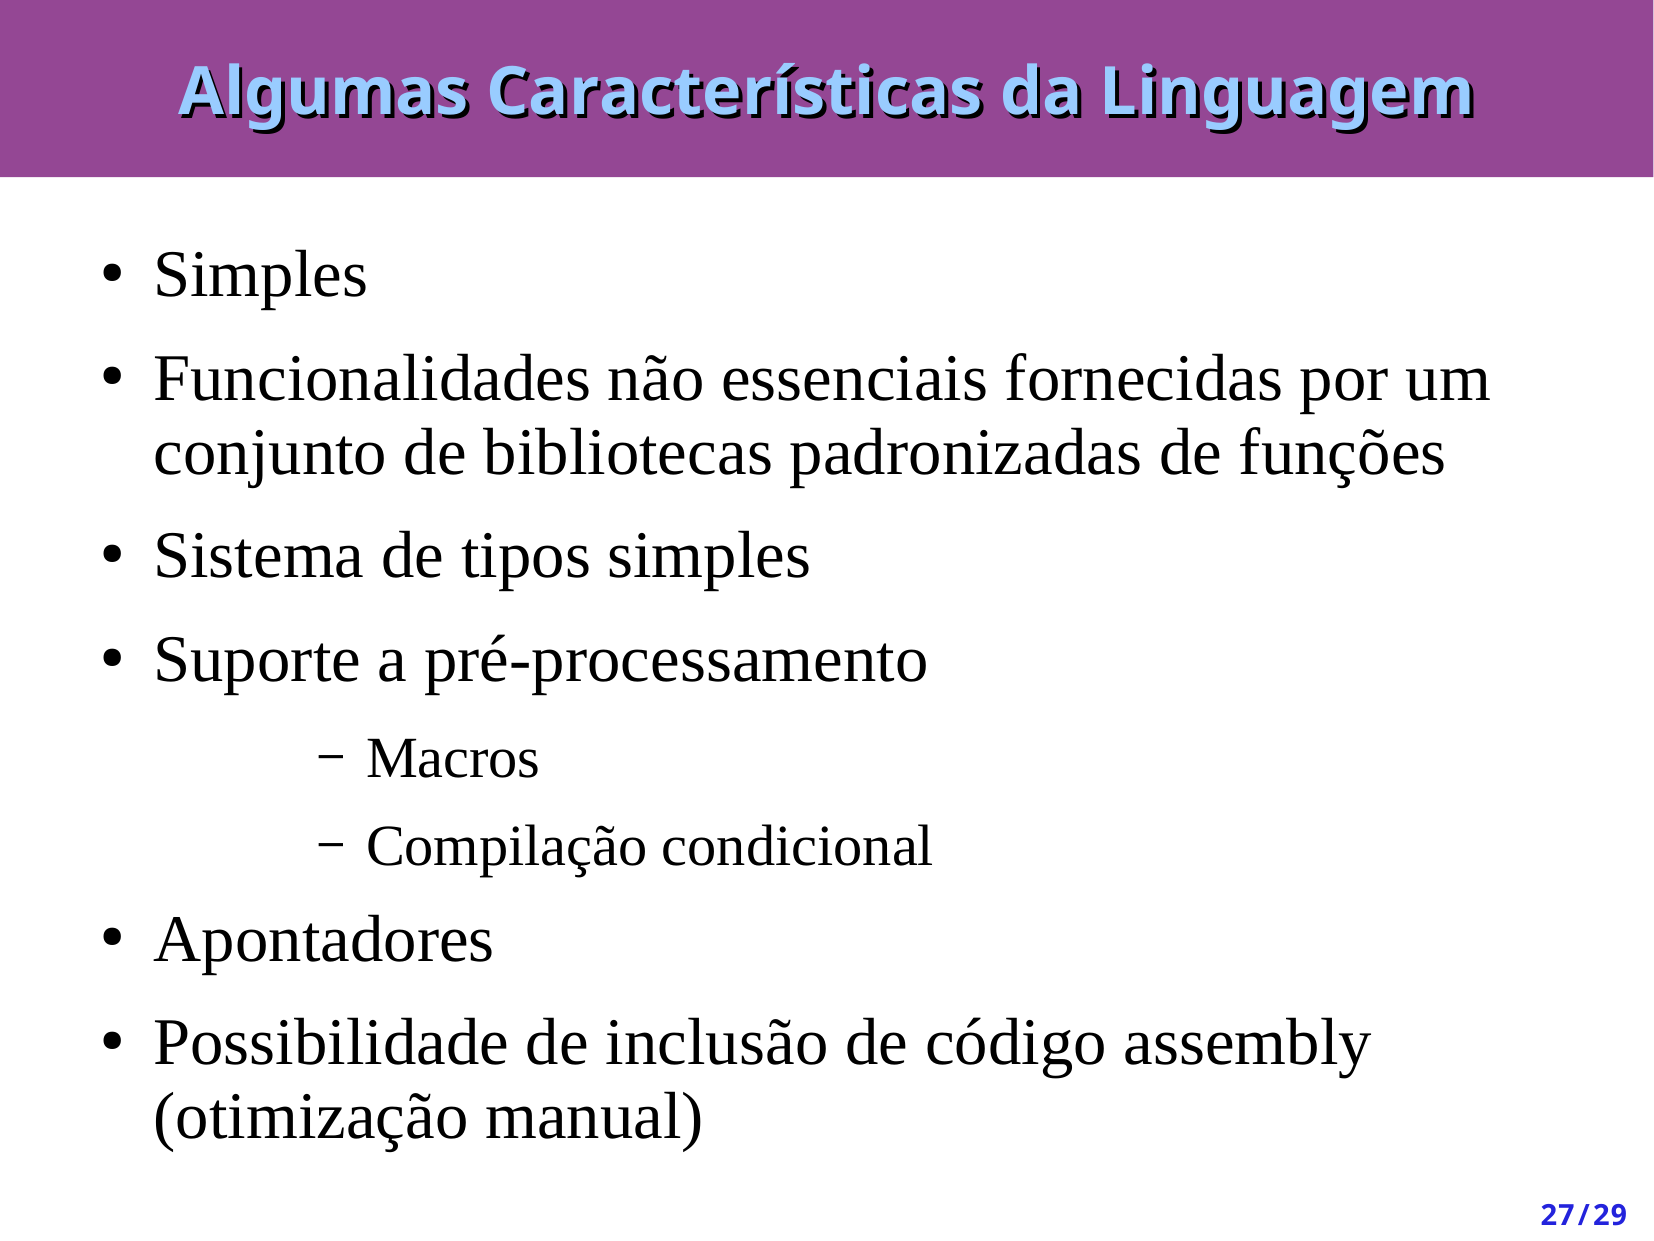

# Algumas Características da Linguagem
Simples
Funcionalidades não essenciais fornecidas por um conjunto de bibliotecas padronizadas de funções
Sistema de tipos simples
Suporte a pré-processamento
Macros
Compilação condicional
Apontadores
Possibilidade de inclusão de código assembly (otimização manual)
27